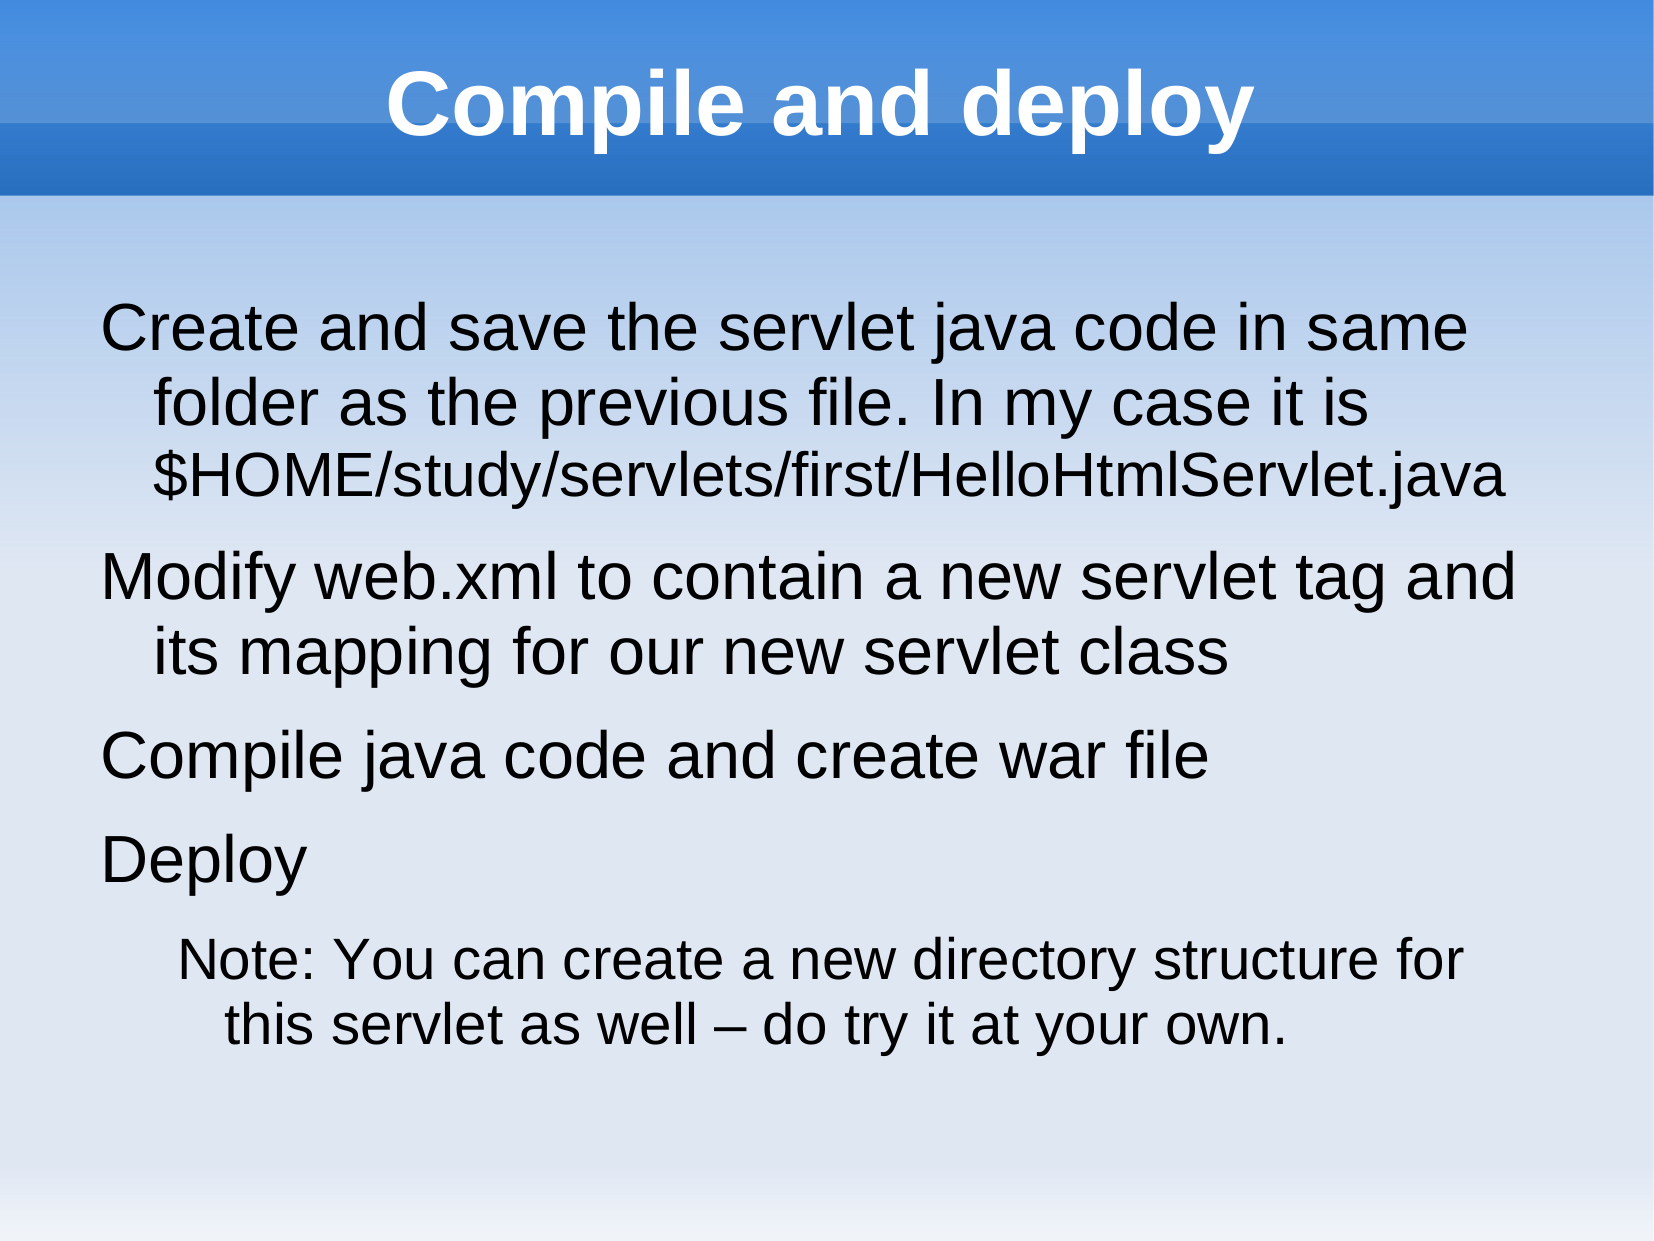

# Compile and deploy
Create and save the servlet java code in same folder as the previous file. In my case it is $HOME/study/servlets/first/HelloHtmlServlet.java
Modify web.xml to contain a new servlet tag and its mapping for our new servlet class
Compile java code and create war file
Deploy
Note: You can create a new directory structure for this servlet as well – do try it at your own.